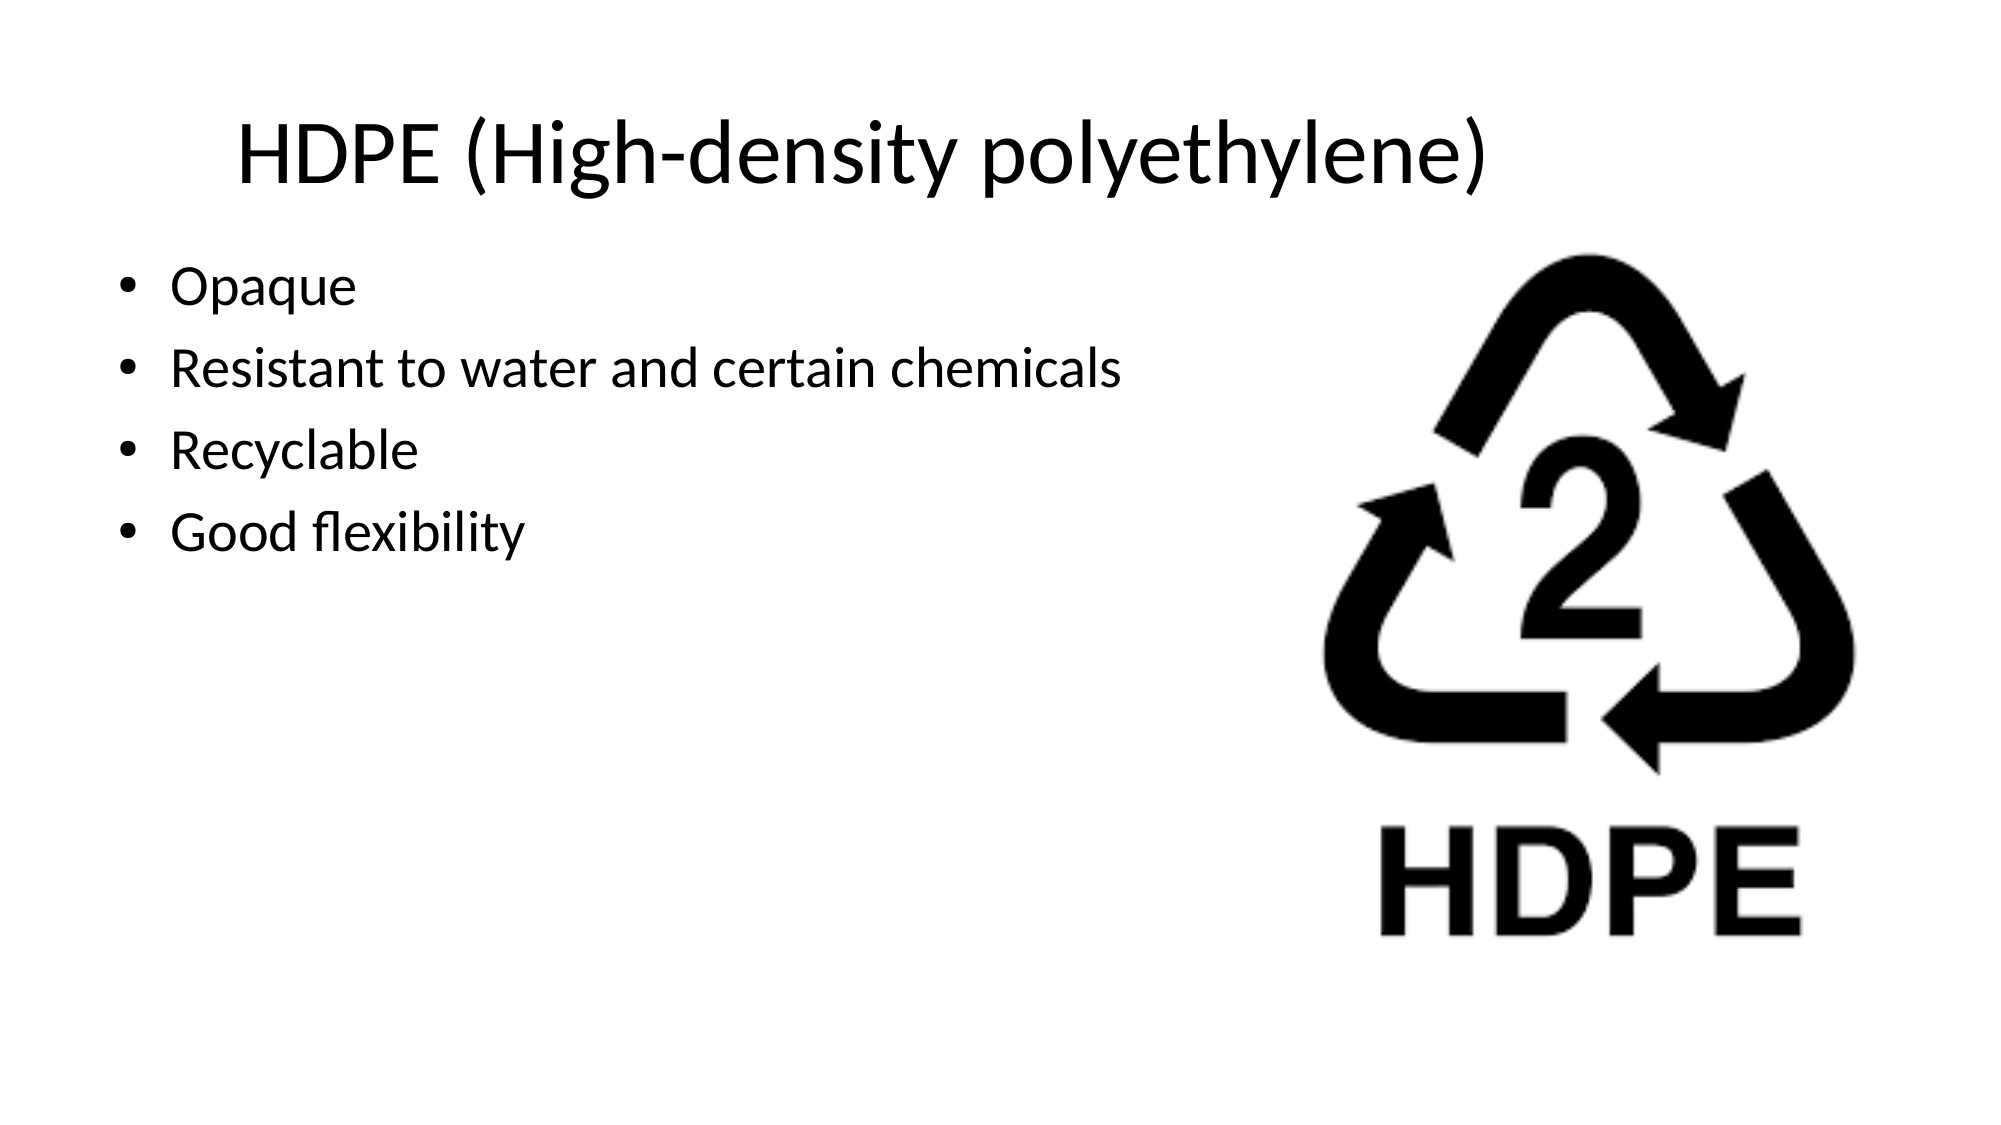

# HDPE (High-density polyethylene)
Opaque
Resistant to water and certain chemicals
Recyclable
Good flexibility